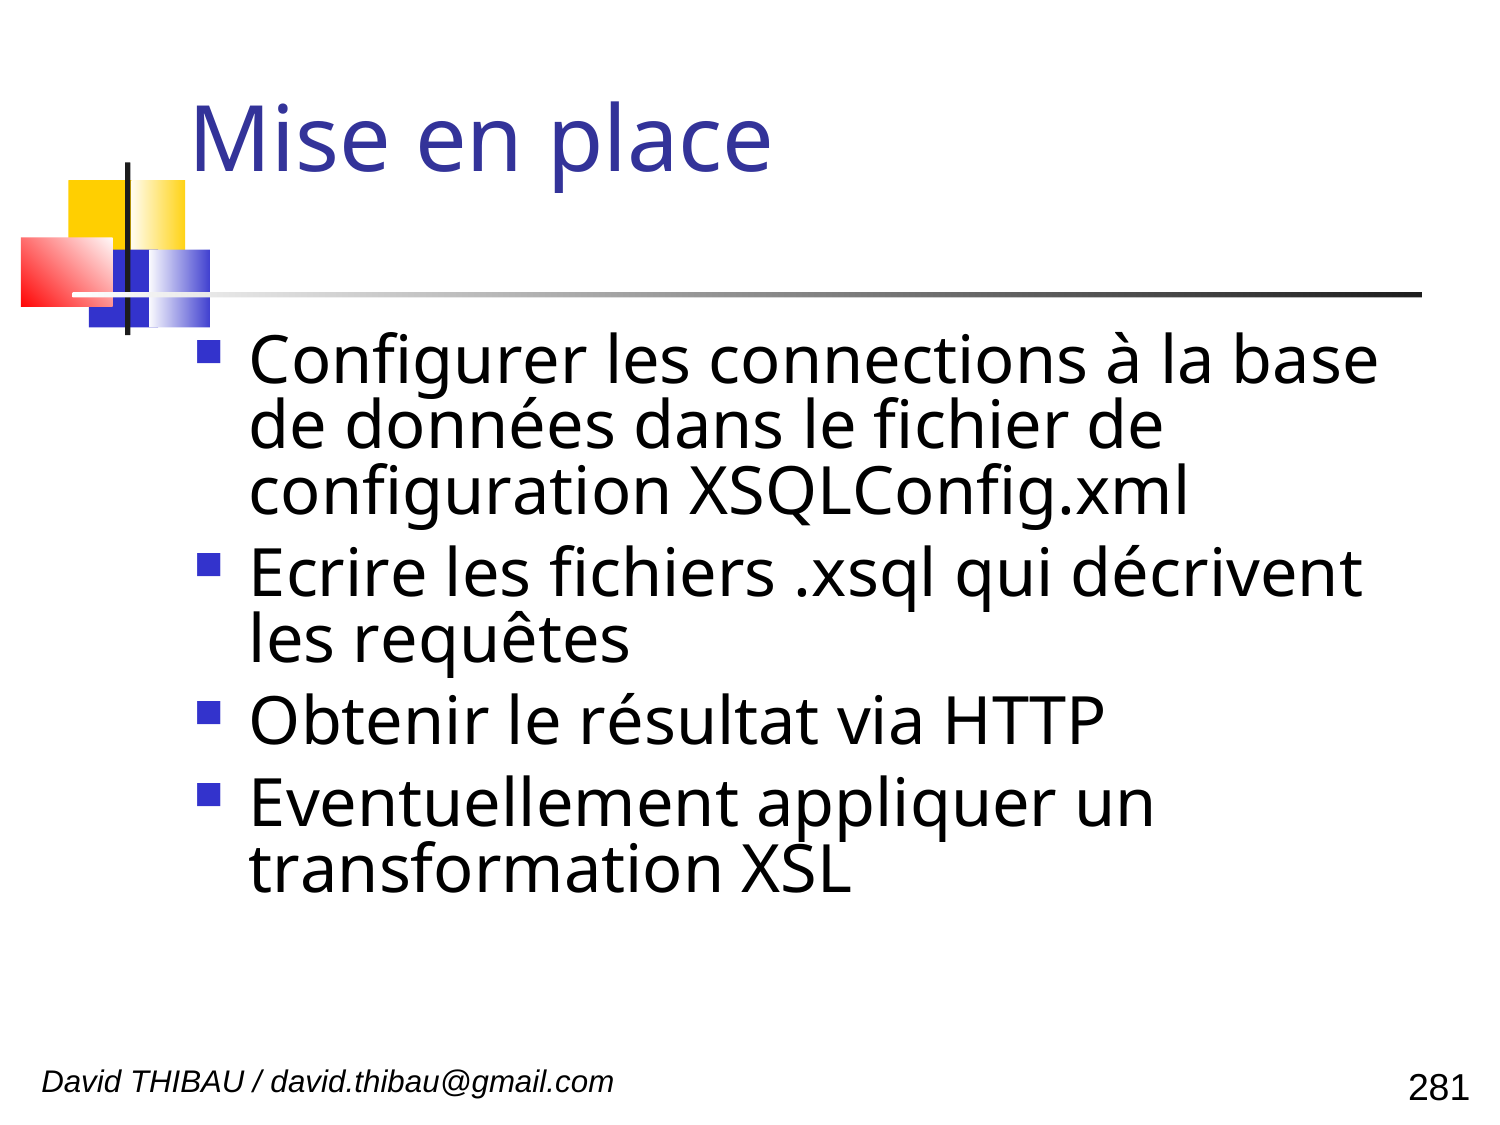

# Mise en place
Configurer les connections à la base de données dans le fichier de configuration XSQLConfig.xml
Ecrire les fichiers .xsql qui décrivent les requêtes
Obtenir le résultat via HTTP
Eventuellement appliquer un transformation XSL